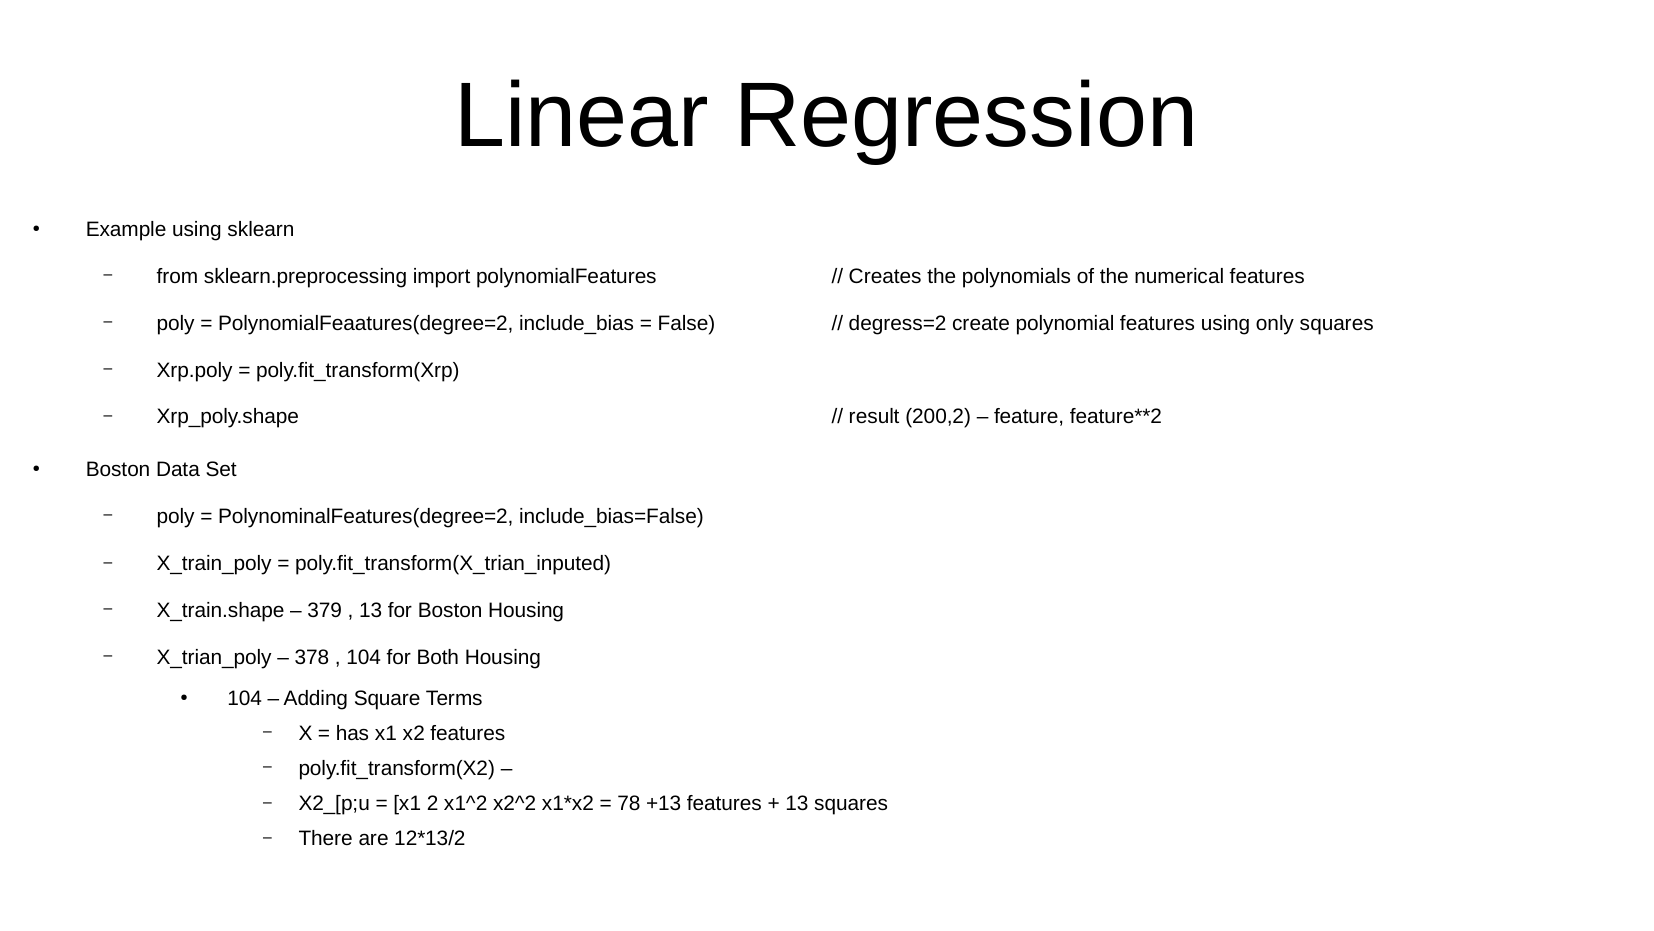

# Linear Regression
Example using sklearn
from sklearn.preprocessing import polynomialFeatures 			// Creates the polynomials of the numerical features
poly = PolynomialFeaatures(degree=2, include_bias = False)		// degress=2 create polynomial features using only squares
Xrp.poly = poly.fit_transform(Xrp)
Xrp_poly.shape								// result (200,2) – feature, feature**2
Boston Data Set
poly = PolynominalFeatures(degree=2, include_bias=False)
X_train_poly = poly.fit_transform(X_trian_inputed)
X_train.shape – 379 , 13 for Boston Housing
X_trian_poly – 378 , 104 for Both Housing
104 – Adding Square Terms
X = has x1 x2 features
poly.fit_transform(X2) –
X2_[p;u = [x1 2 x1^2 x2^2 x1*x2 = 78 +13 features + 13 squares
There are 12*13/2